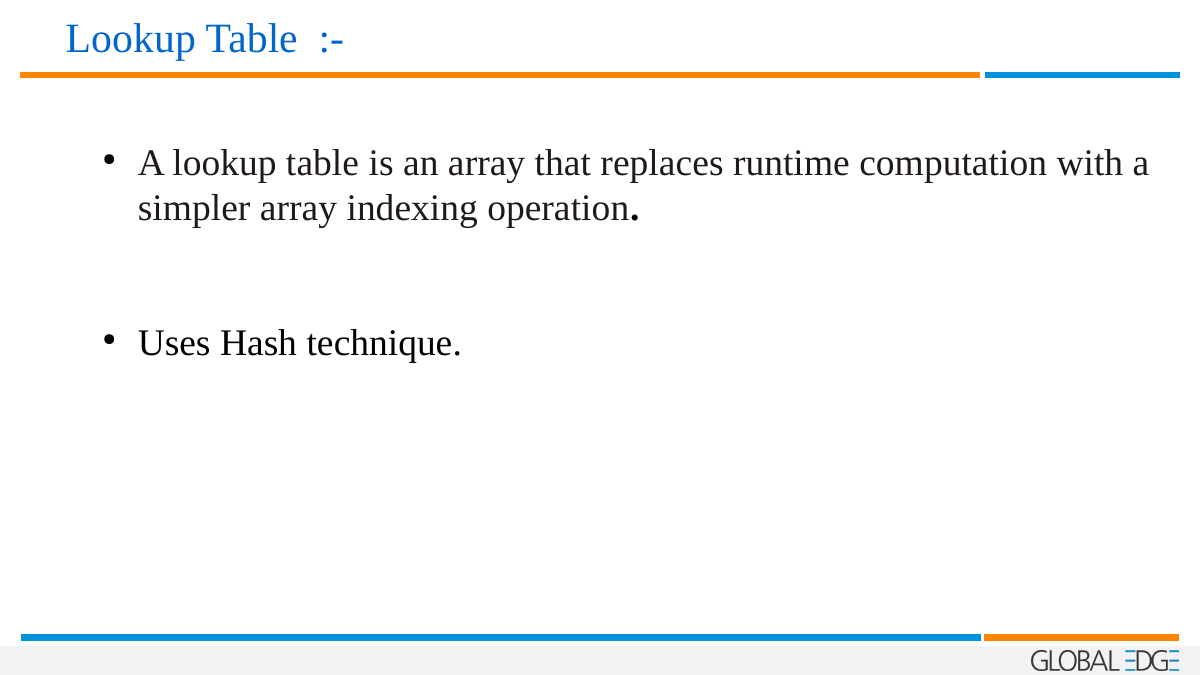

Lookup Table :-
A lookup table is an array that replaces runtime computation with a simpler array indexing operation.
Uses Hash technique.